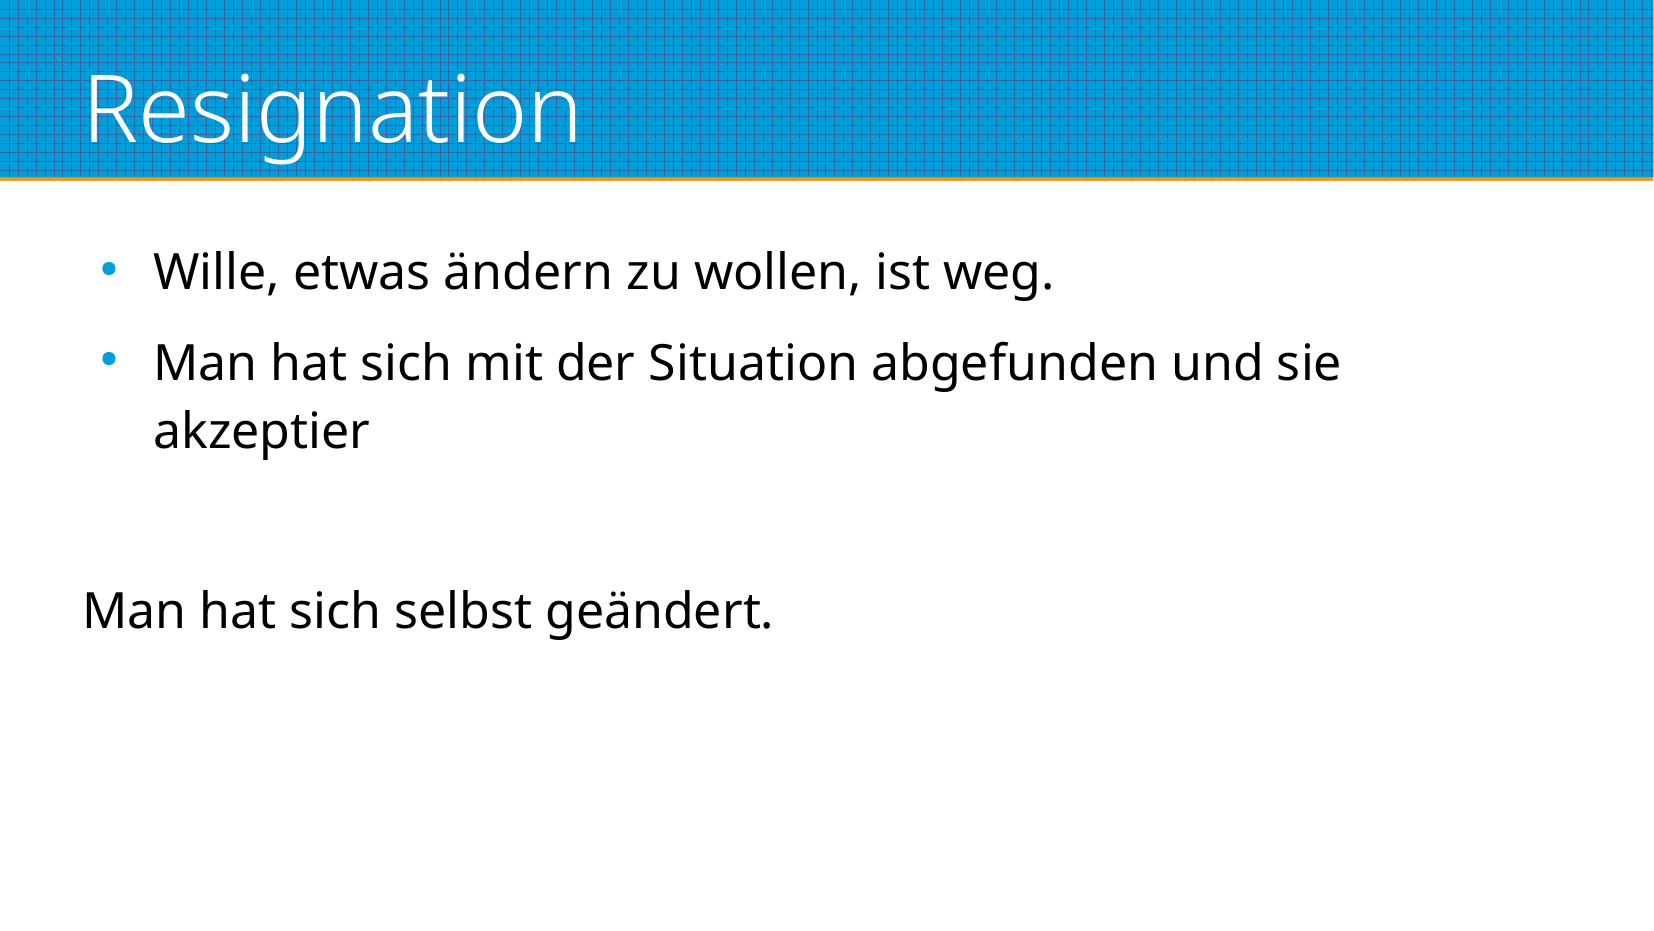

# Resignation
Wille, etwas ändern zu wollen, ist weg.
Man hat sich mit der Situation abgefunden und sie akzeptier
Man hat sich selbst geändert.